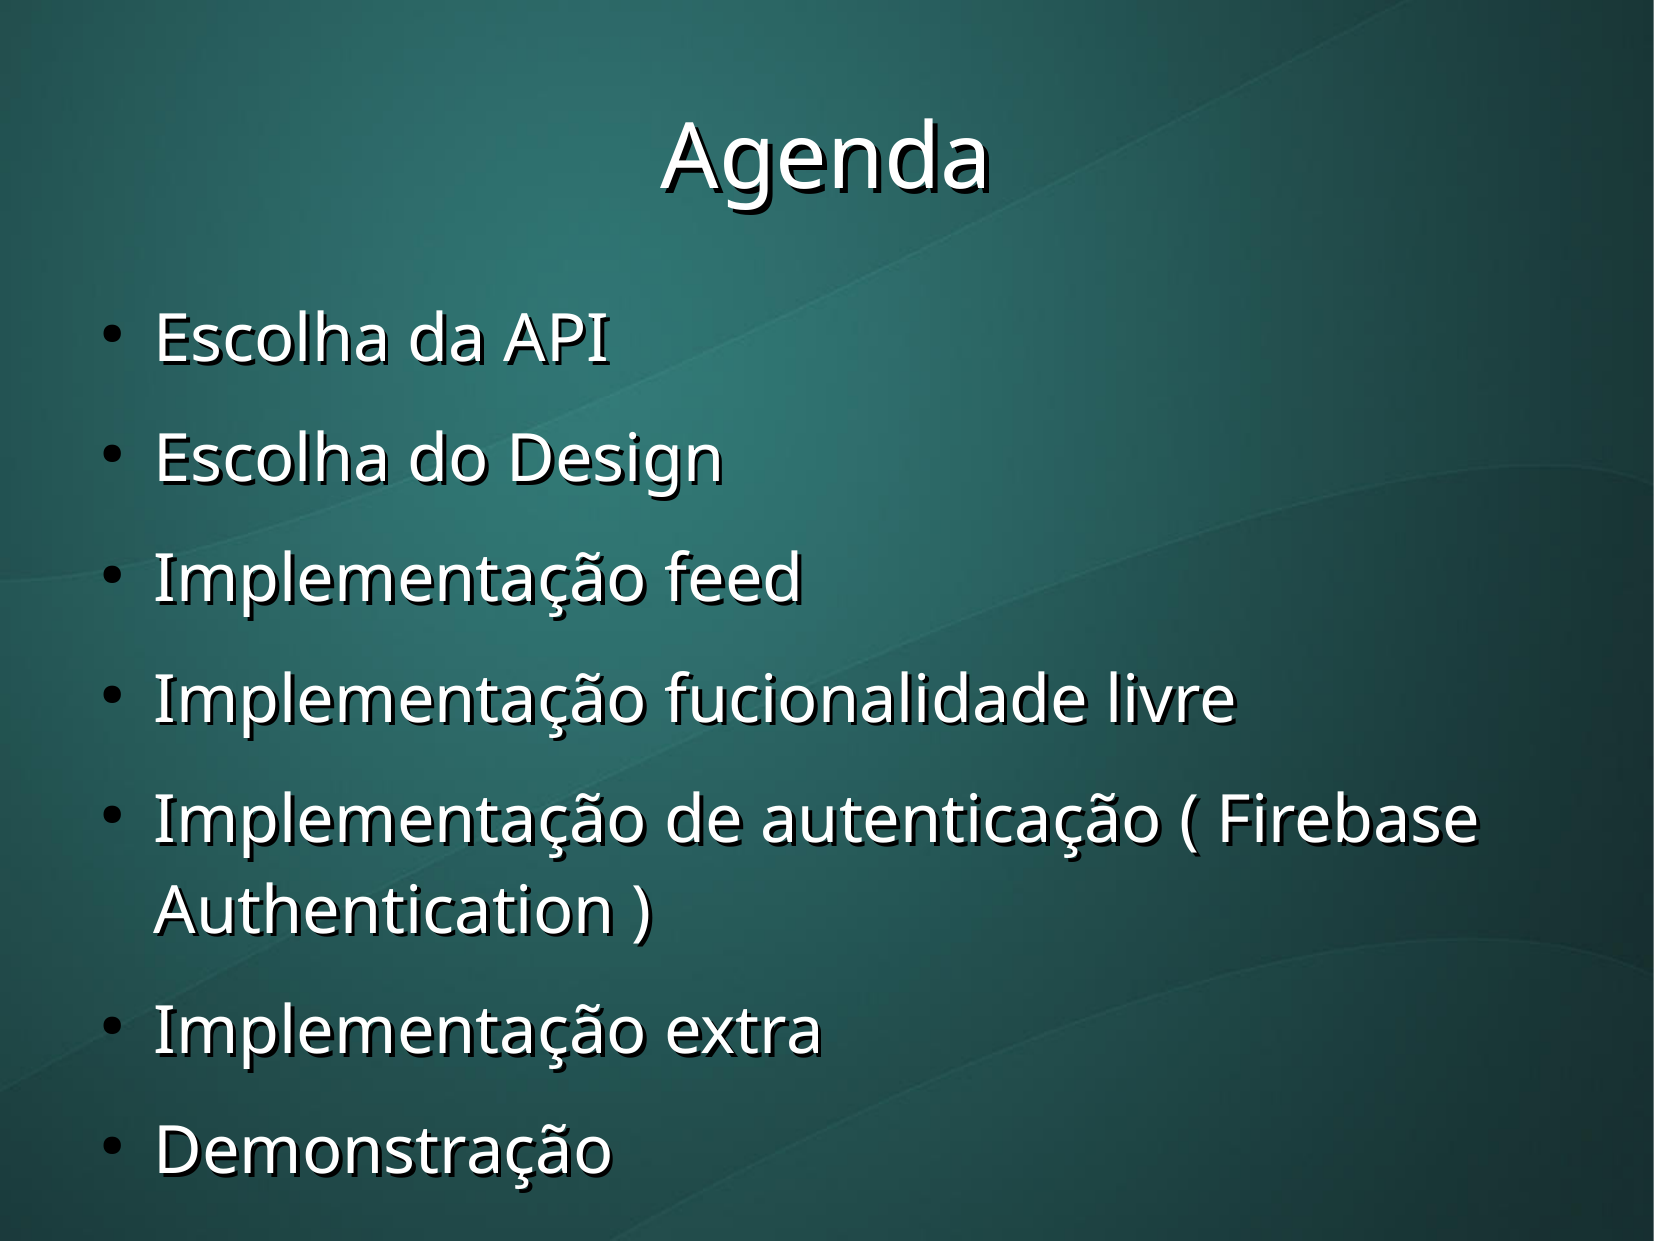

# Agenda
Escolha da API
Escolha do Design
Implementação feed
Implementação fucionalidade livre
Implementação de autenticação ( Firebase Authentication )
Implementação extra
Demonstração